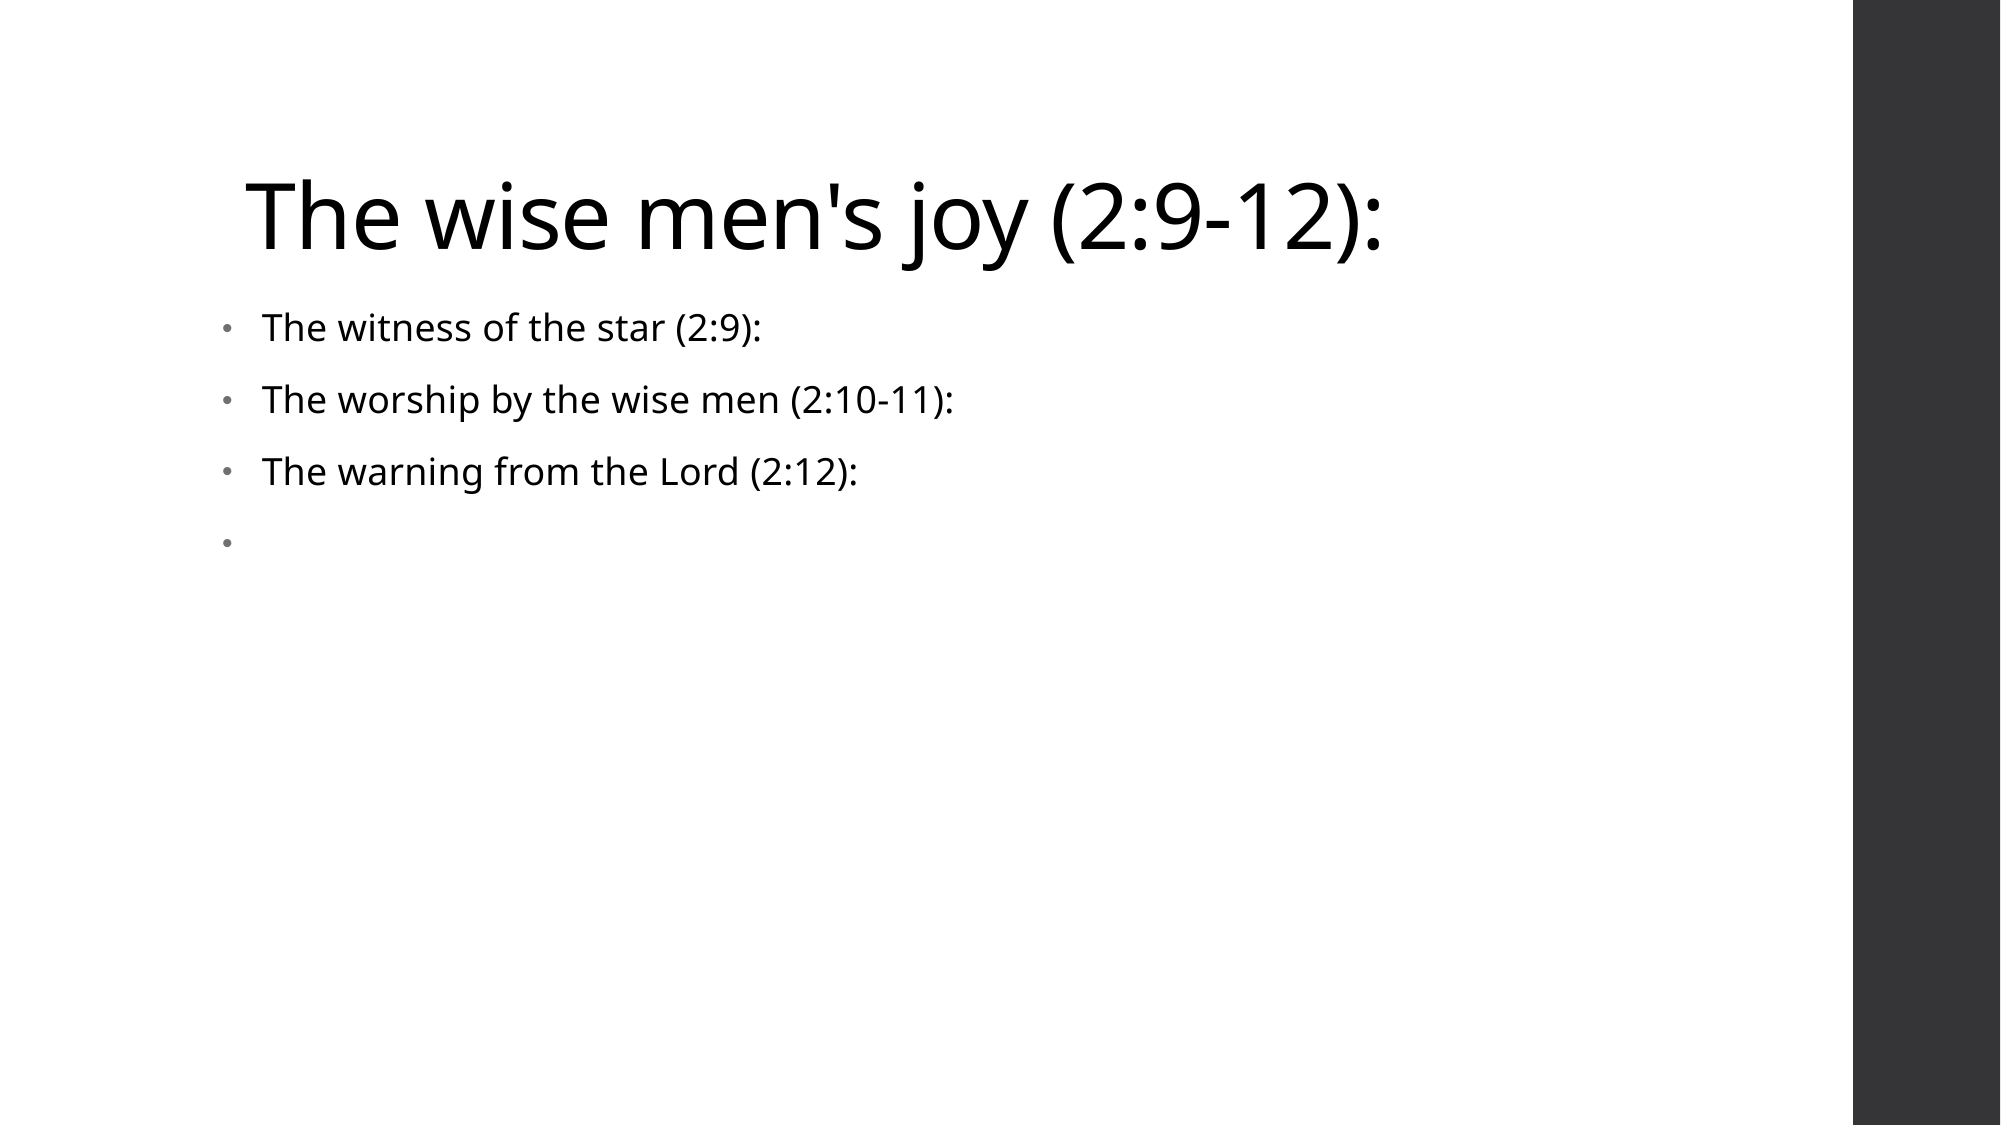

# The wise men's joy (2:9-12):
 The witness of the star (2:9):
 The worship by the wise men (2:10-11):
 The warning from the Lord (2:12):